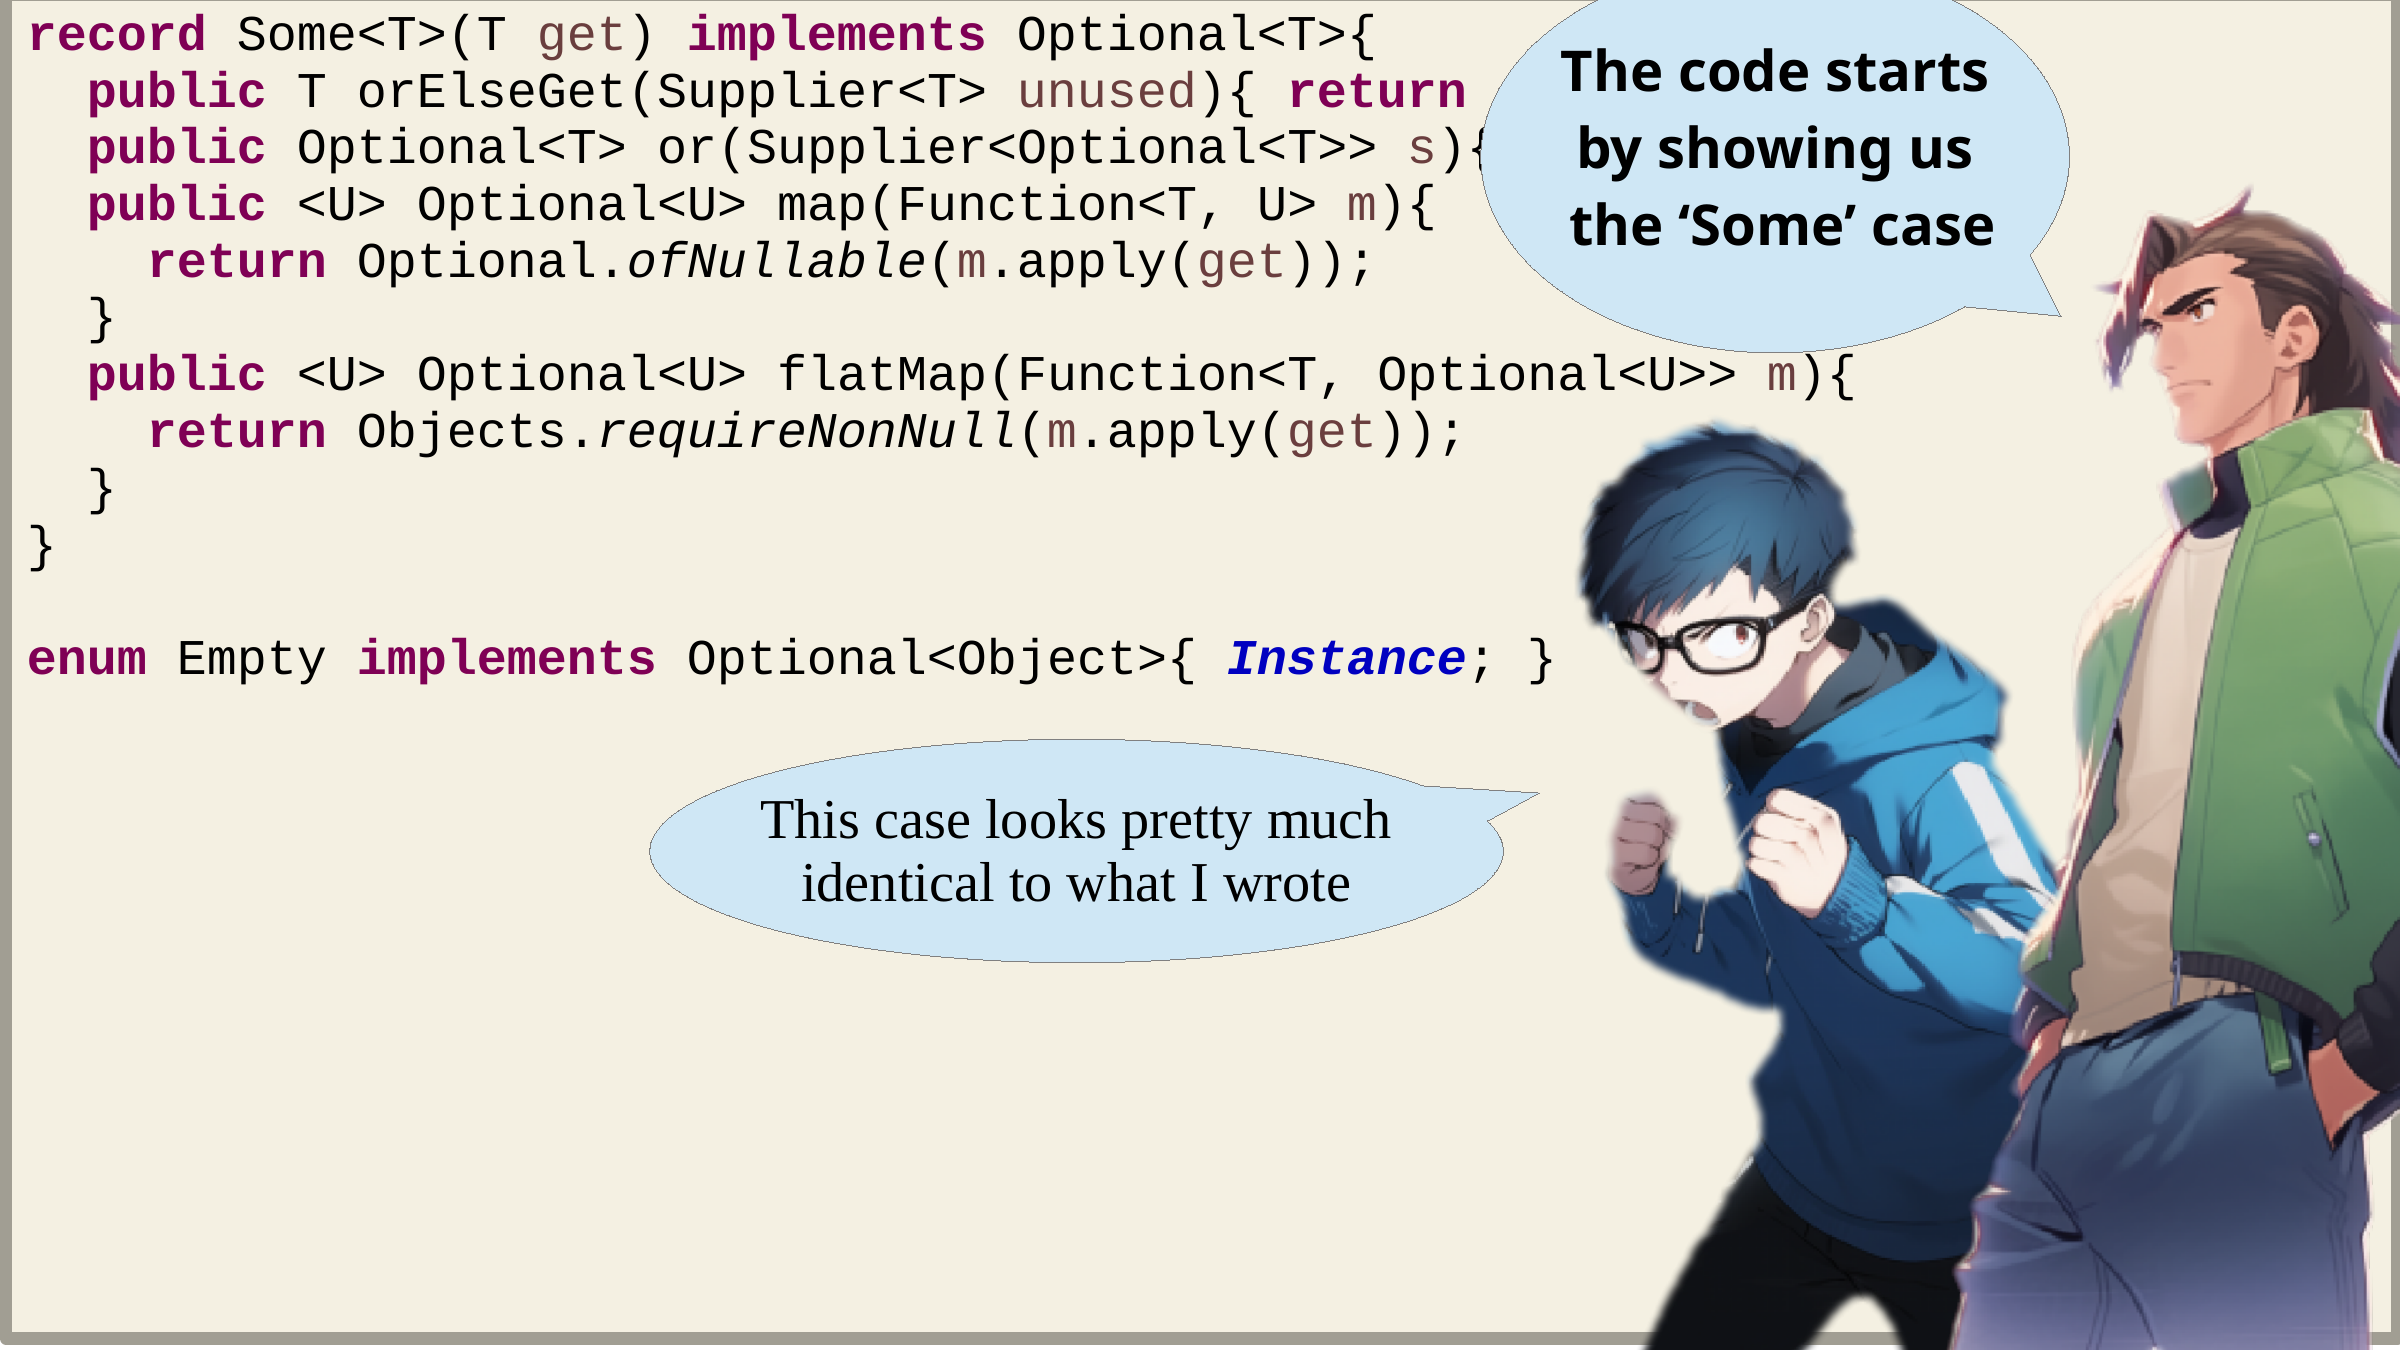

The code starts
by showing us
 the ‘Some’ case
record Some<T>(T get) implements Optional<T>{
 public T orElseGet(Supplier<T> unused){ return get; }
 public Optional<T> or(Supplier<Optional<T>> s){ return this; }
 public <U> Optional<U> map(Function<T, U> m){
 return Optional.ofNullable(m.apply(get));
 }
 public <U> Optional<U> flatMap(Function<T, Optional<U>> m){
 return Objects.requireNonNull(m.apply(get));
 }
}
enum Empty implements Optional<Object>{ Instance; }
This case looks pretty much
identical to what I wrote